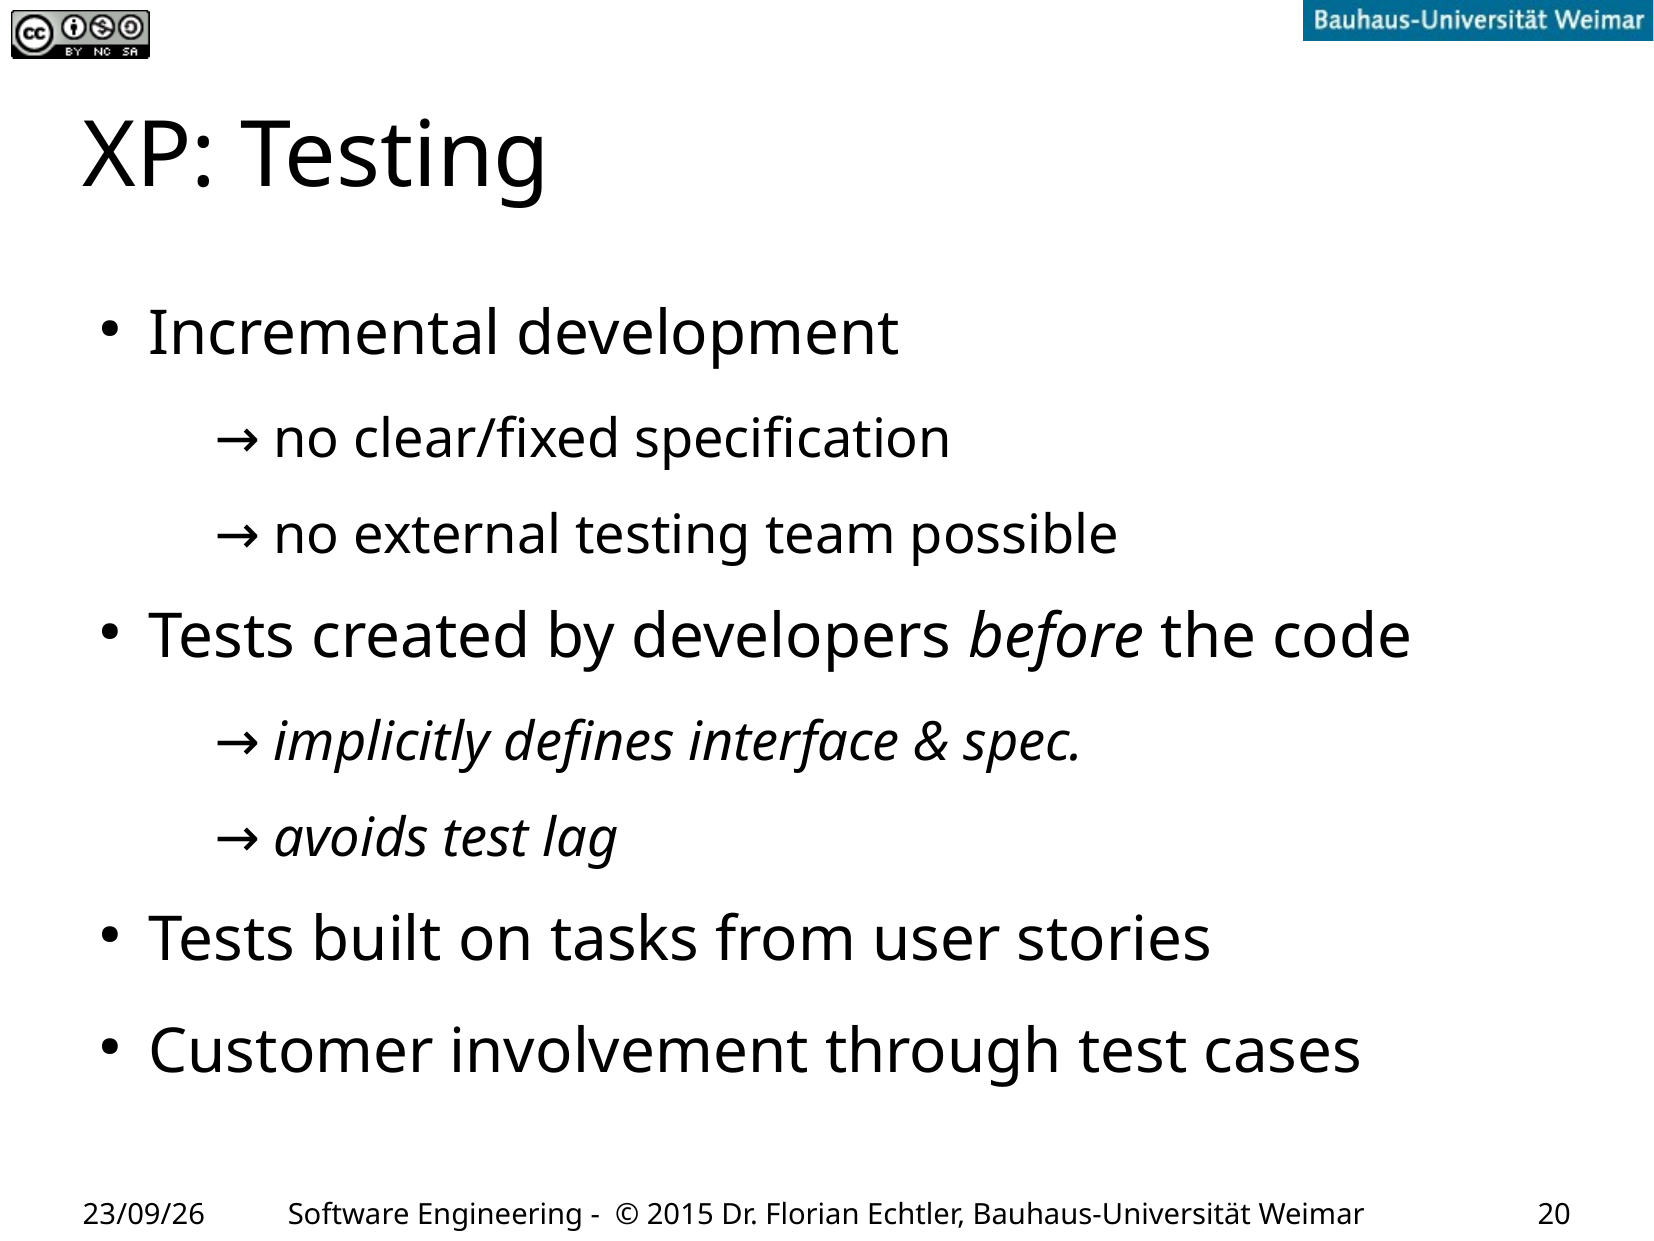

# XP: Testing
Incremental development
→ no clear/fixed specification
→ no external testing team possible
Tests created by developers before the code
→ implicitly defines interface & spec.
→ avoids test lag
Tests built on tasks from user stories
Customer involvement through test cases
Software Engineering - © 2015 Dr. Florian Echtler, Bauhaus-Universität Weimar
20